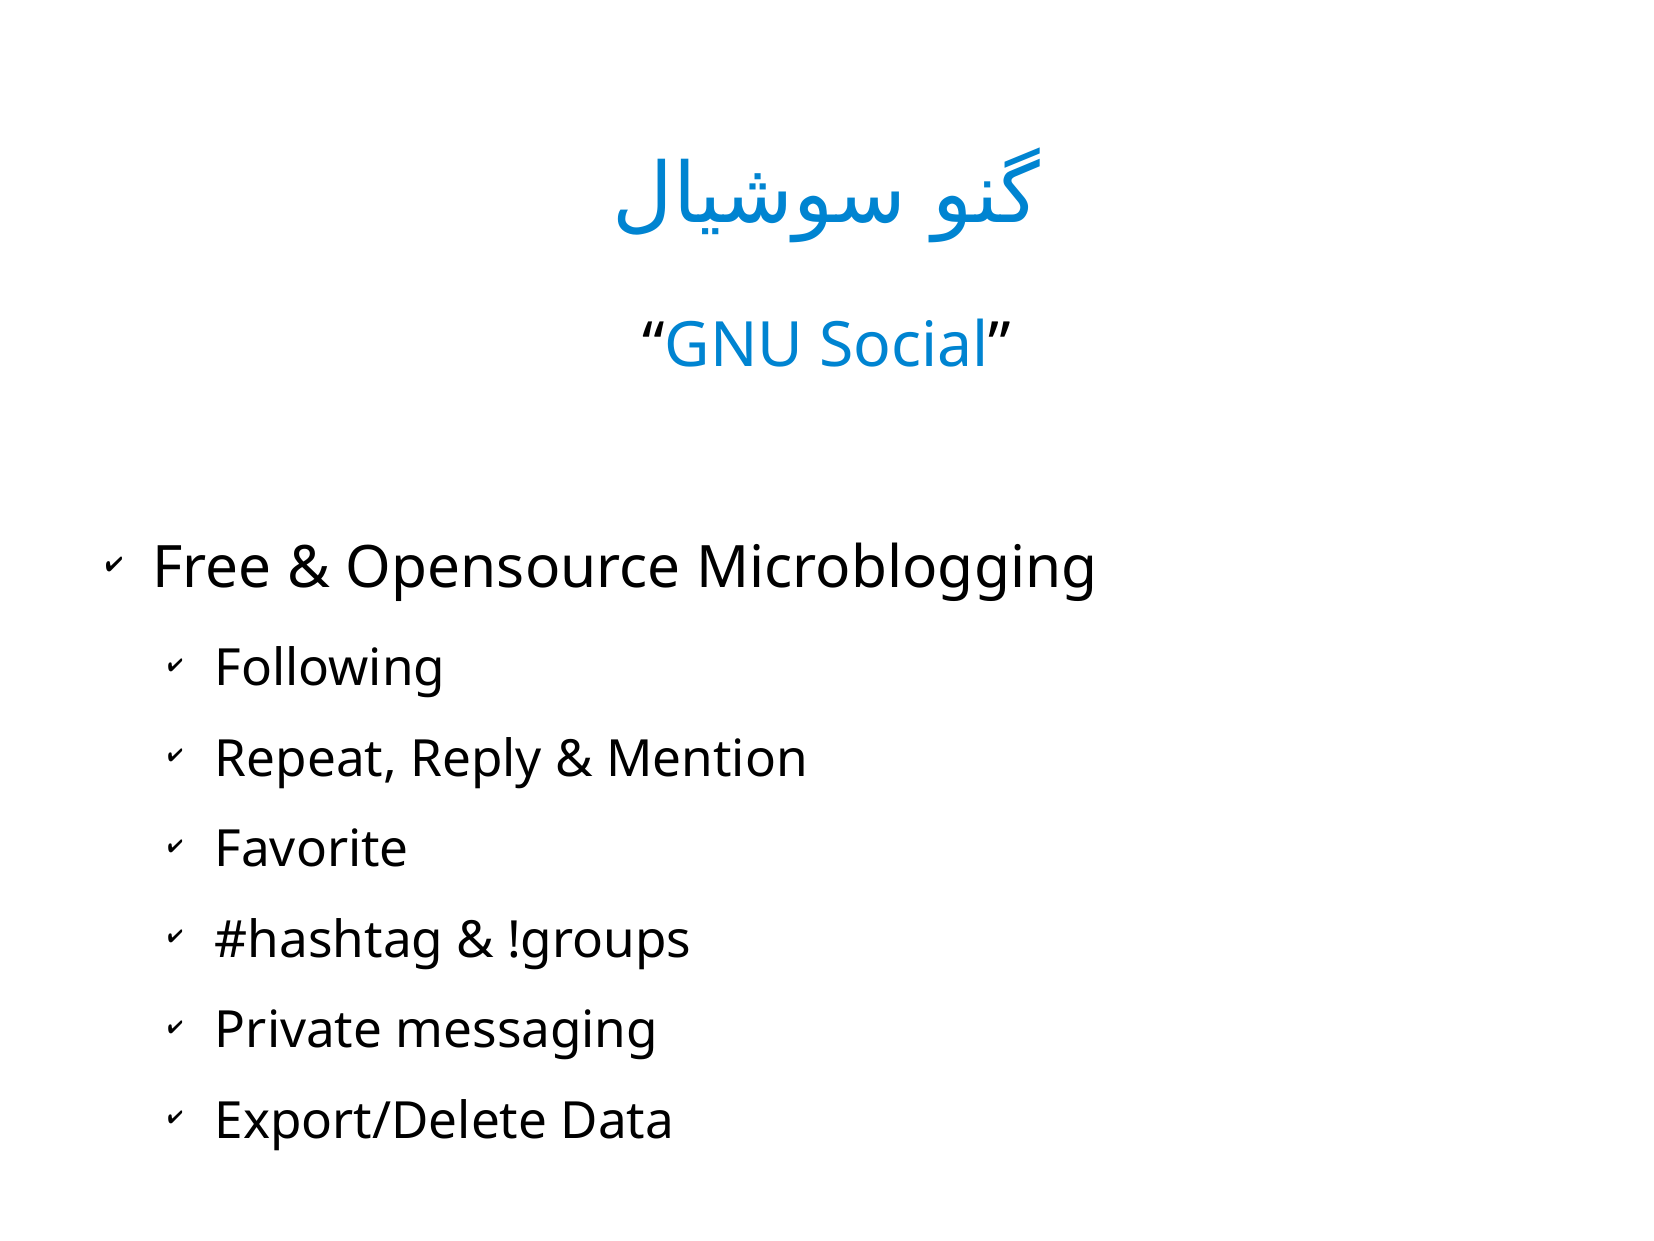

# گنو سوشیال
“GNU Social”
Free & Opensource Microblogging
Following
Repeat, Reply & Mention
Favorite
#hashtag & !groups
Private messaging
Export/Delete Data